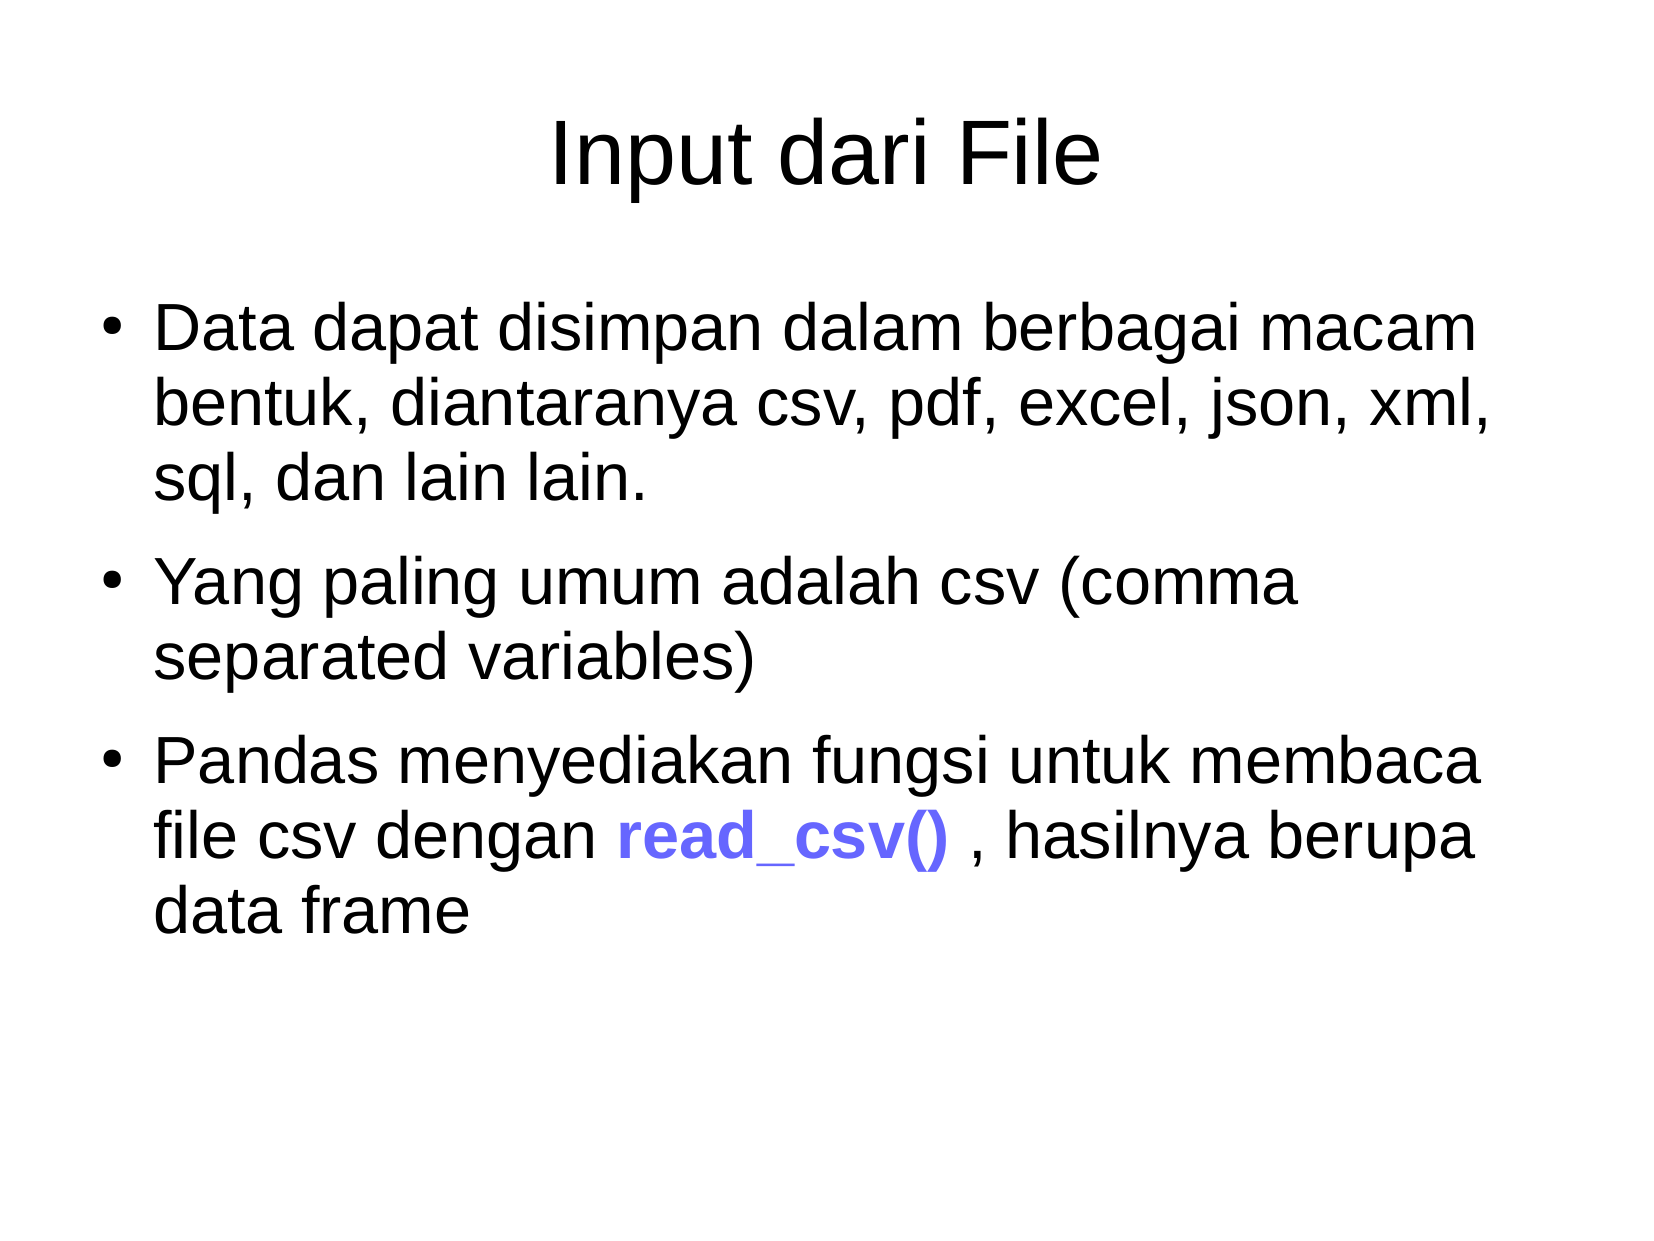

# Input dari File
Data dapat disimpan dalam berbagai macam bentuk, diantaranya csv, pdf, excel, json, xml, sql, dan lain lain.
Yang paling umum adalah csv (comma separated variables)
Pandas menyediakan fungsi untuk membaca file csv dengan read_csv() , hasilnya berupa data frame